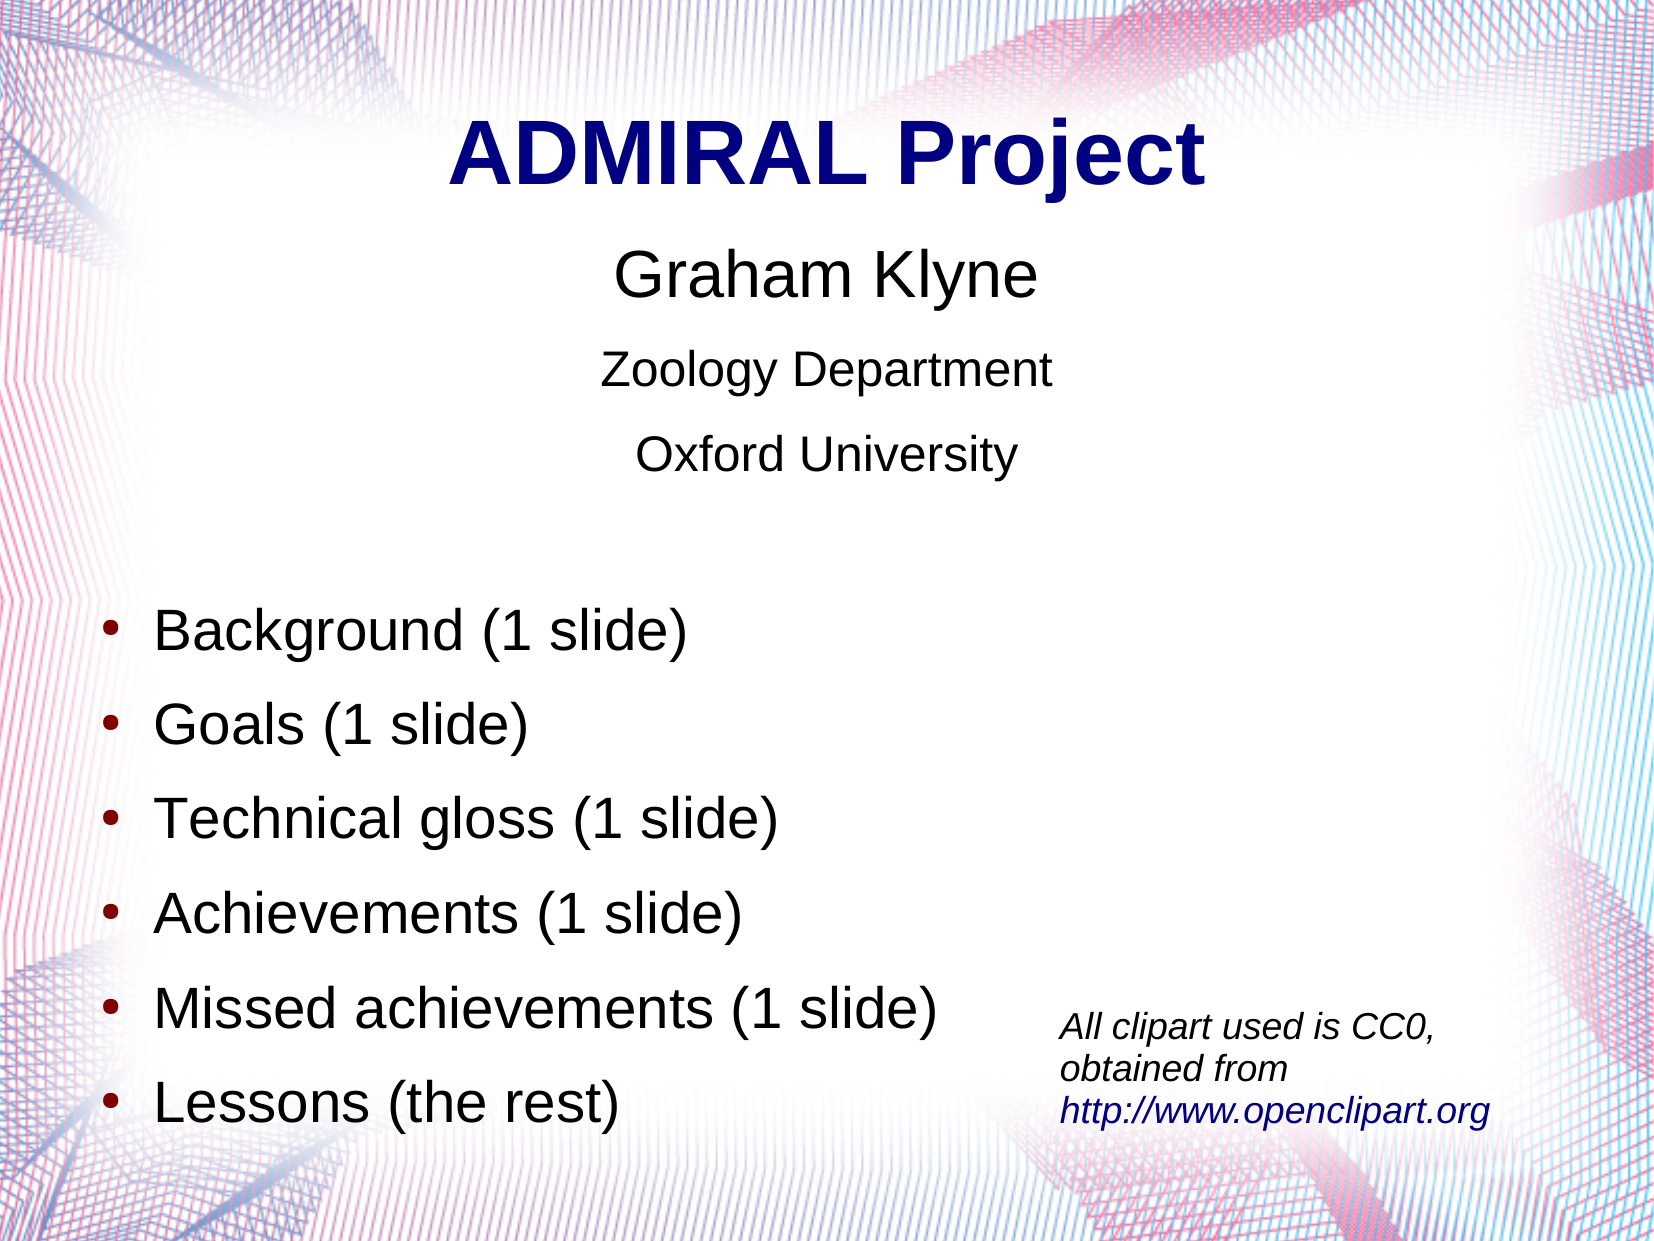

# ADMIRAL Project
Graham Klyne
Zoology Department
Oxford University
Background (1 slide)
Goals (1 slide)
Technical gloss (1 slide)
Achievements (1 slide)
Missed achievements (1 slide)
Lessons (the rest)
All clipart used is CC0, obtained from http://www.openclipart.org